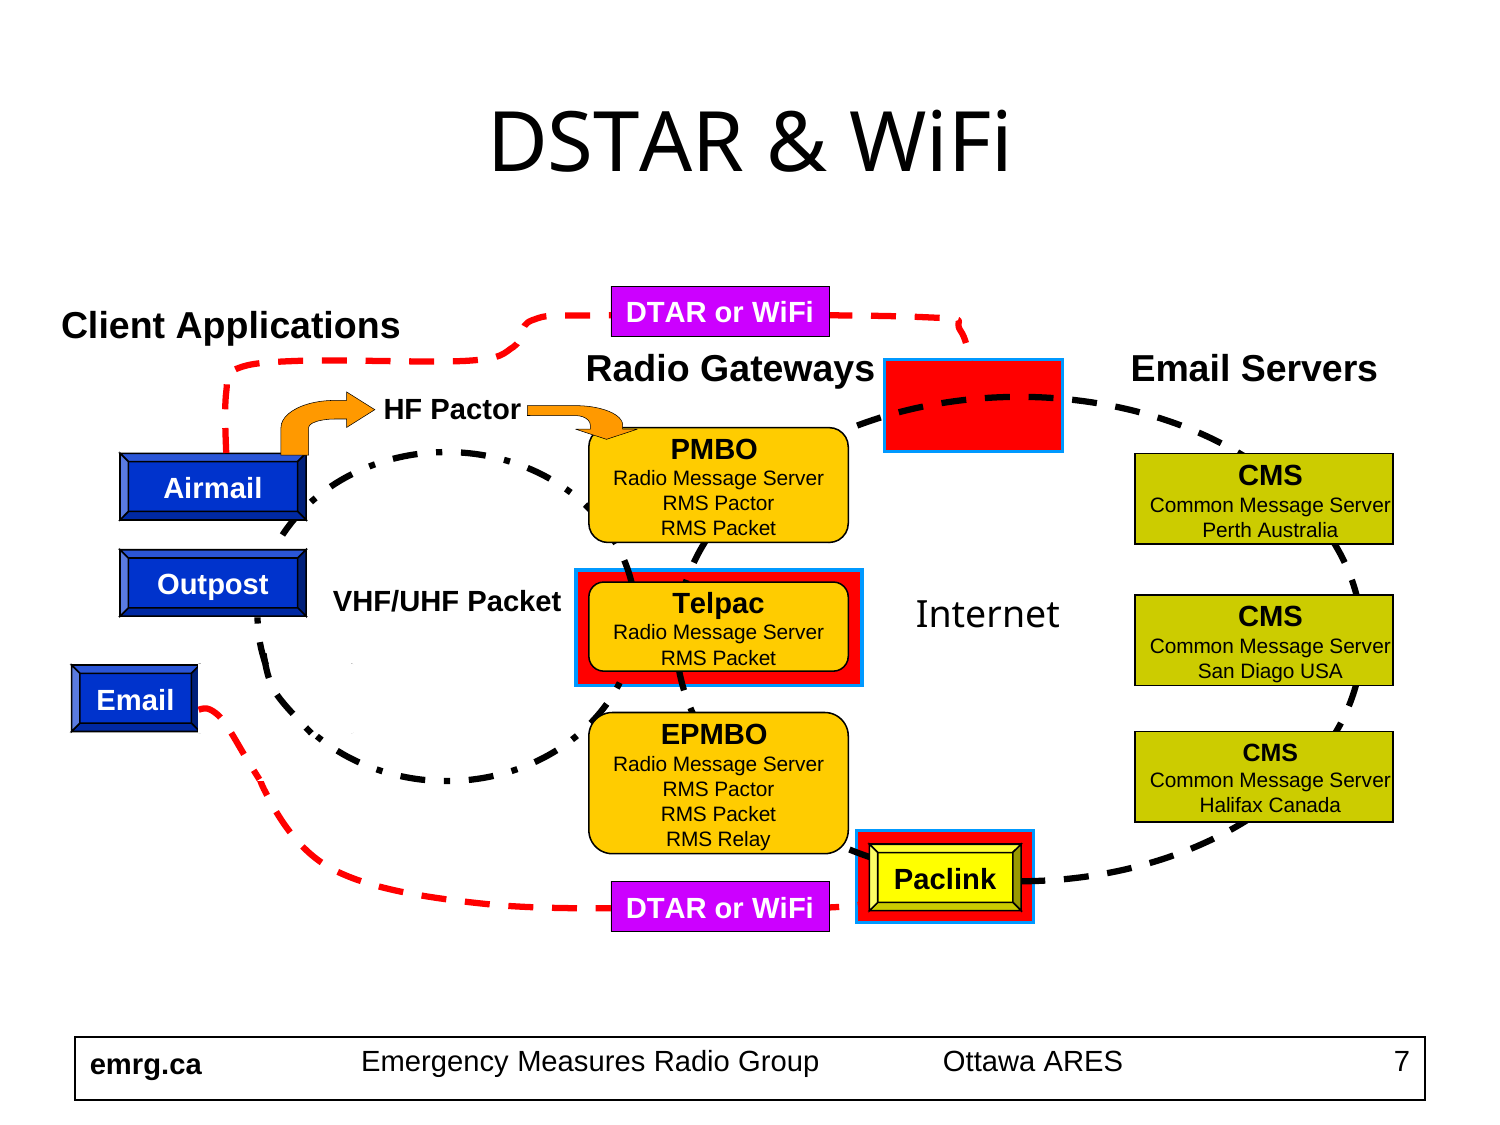

# DSTAR & WiFi
DTAR or WiFi
Client Applications
Radio Gateways
PMBO
Radio Message Server
RMS Pactor
RMS Packet
Telpac
Radio Message Server
RMS Packet
EPMBO
Radio Message Server
RMS Pactor
RMS Packet
RMS Relay
Email Servers
CMS
Common Message Server
Perth Australia
CMS
Common Message Server
San Diago USA
CMS
Common Message Server
Halifax Canada
HF Pactor
Internet
VHF/UHF Packet
Airmail
Outpost
Paclink
Email
Paclink
DTAR or WiFi
Emergency Measures Radio Group Ottawa ARES
7